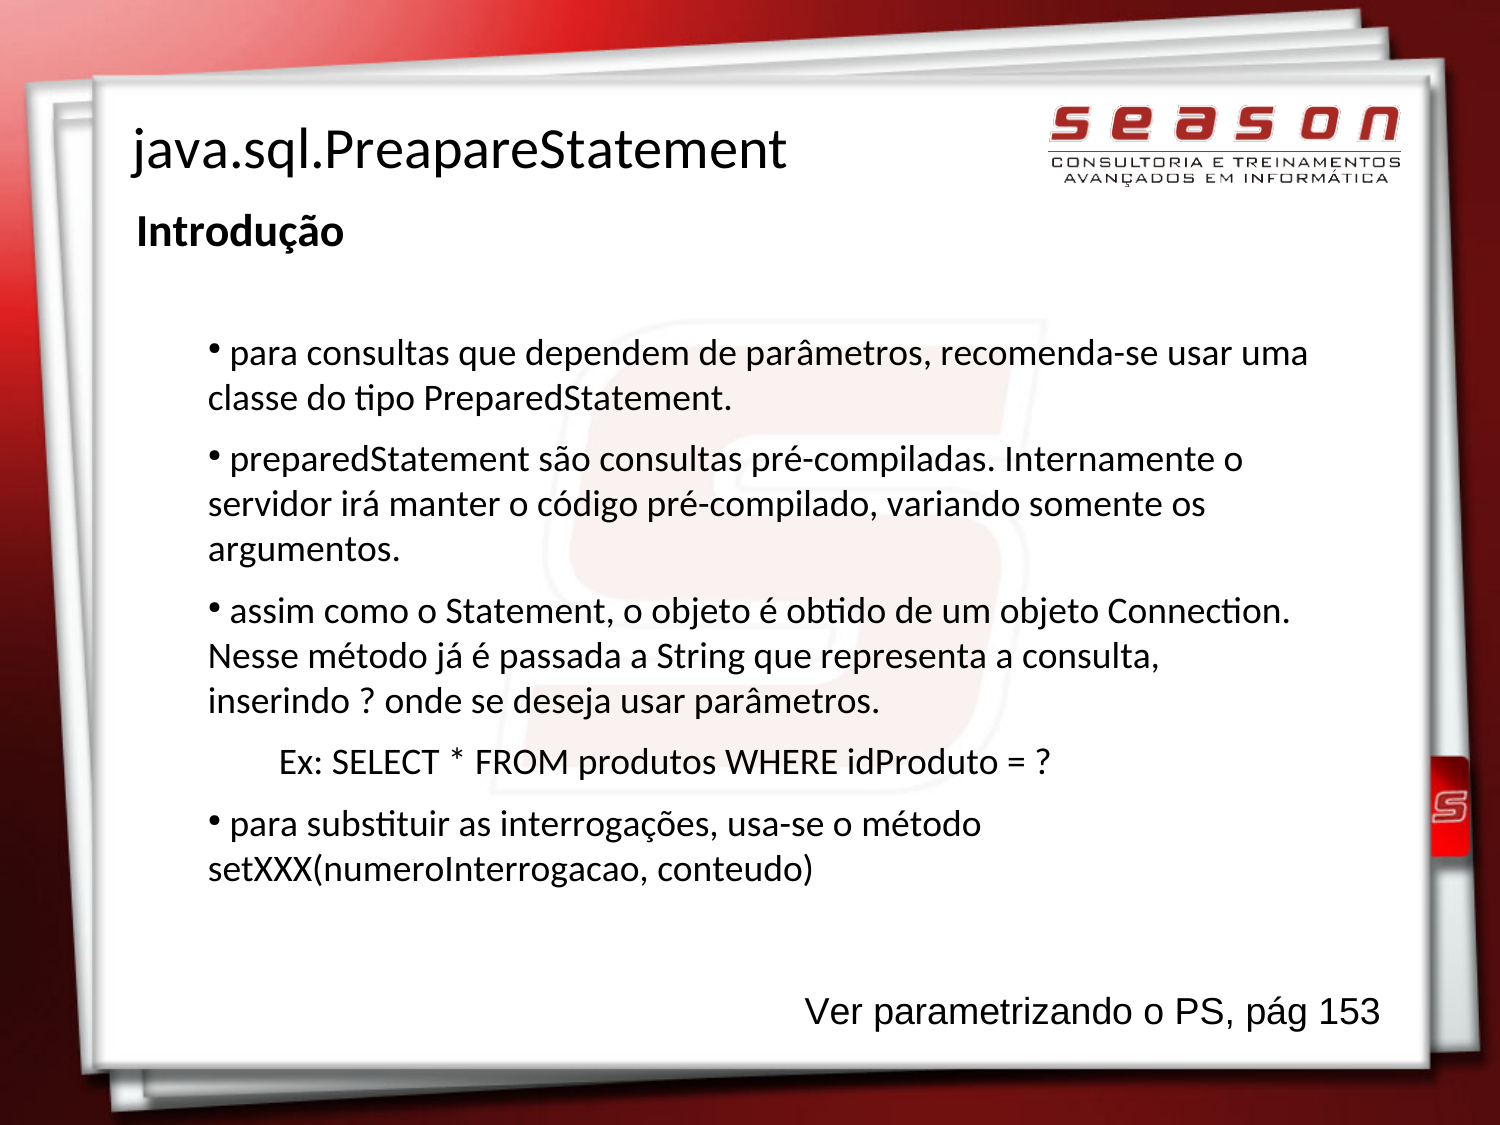

# java.sql.PreapareStatement
Introdução
 para consultas que dependem de parâmetros, recomenda-se usar uma classe do tipo PreparedStatement.
 preparedStatement são consultas pré-compiladas. Internamente o servidor irá manter o código pré-compilado, variando somente os argumentos.
 assim como o Statement, o objeto é obtido de um objeto Connection. Nesse método já é passada a String que representa a consulta, inserindo ? onde se deseja usar parâmetros.
Ex: SELECT * FROM produtos WHERE idProduto = ?
 para substituir as interrogações, usa-se o método setXXX(numeroInterrogacao, conteudo)
Ver parametrizando o PS, pág 153